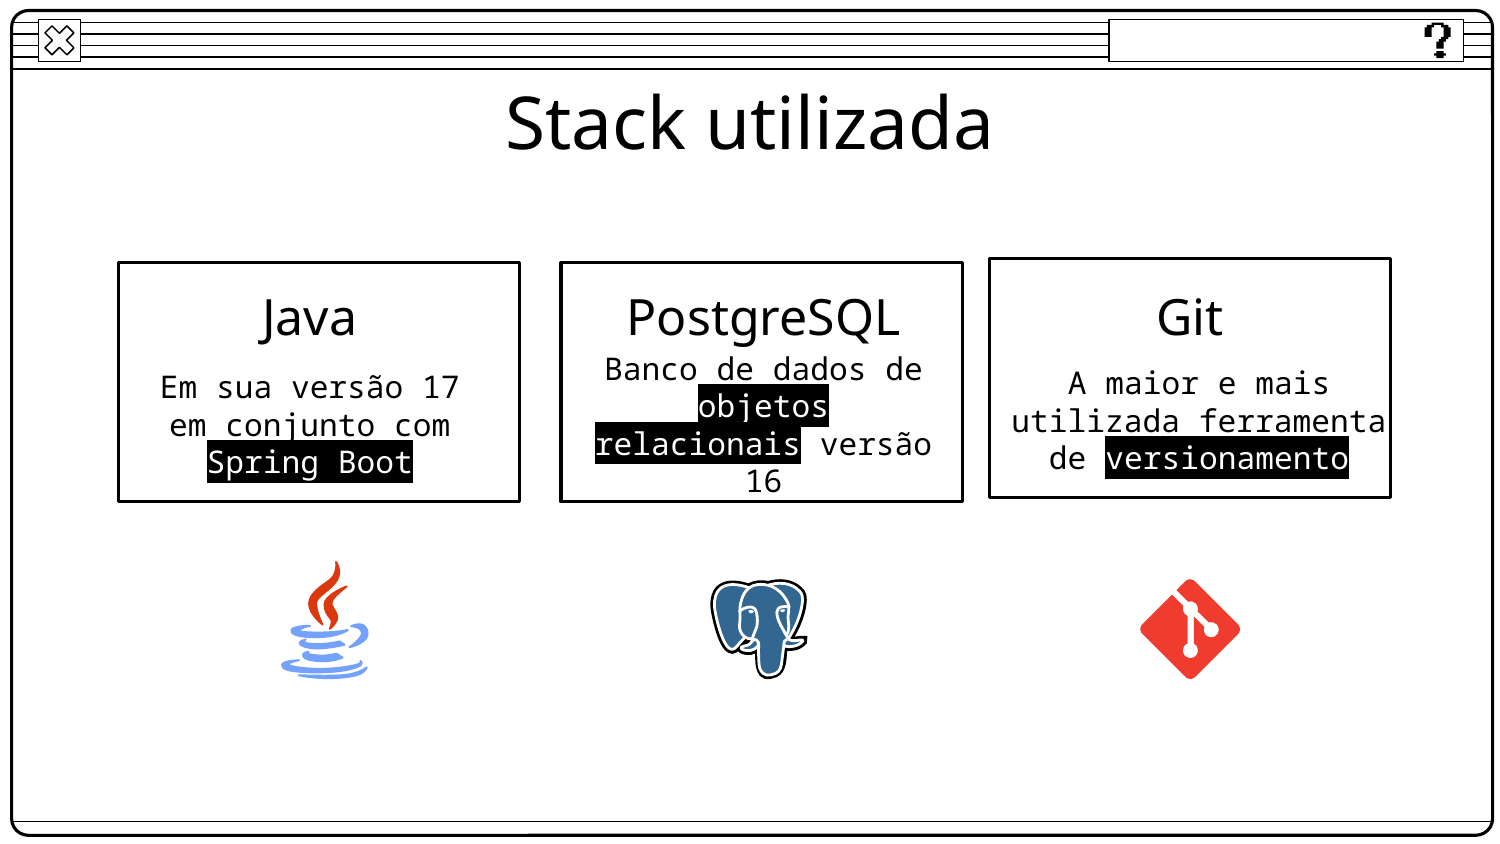

# Stack utilizada
Java
PostgreSQL
Git
A maior e mais utilizada ferramenta de versionamento
Em sua versão 17 em conjunto com Spring Boot
Banco de dados de objetos relacionais versão 16